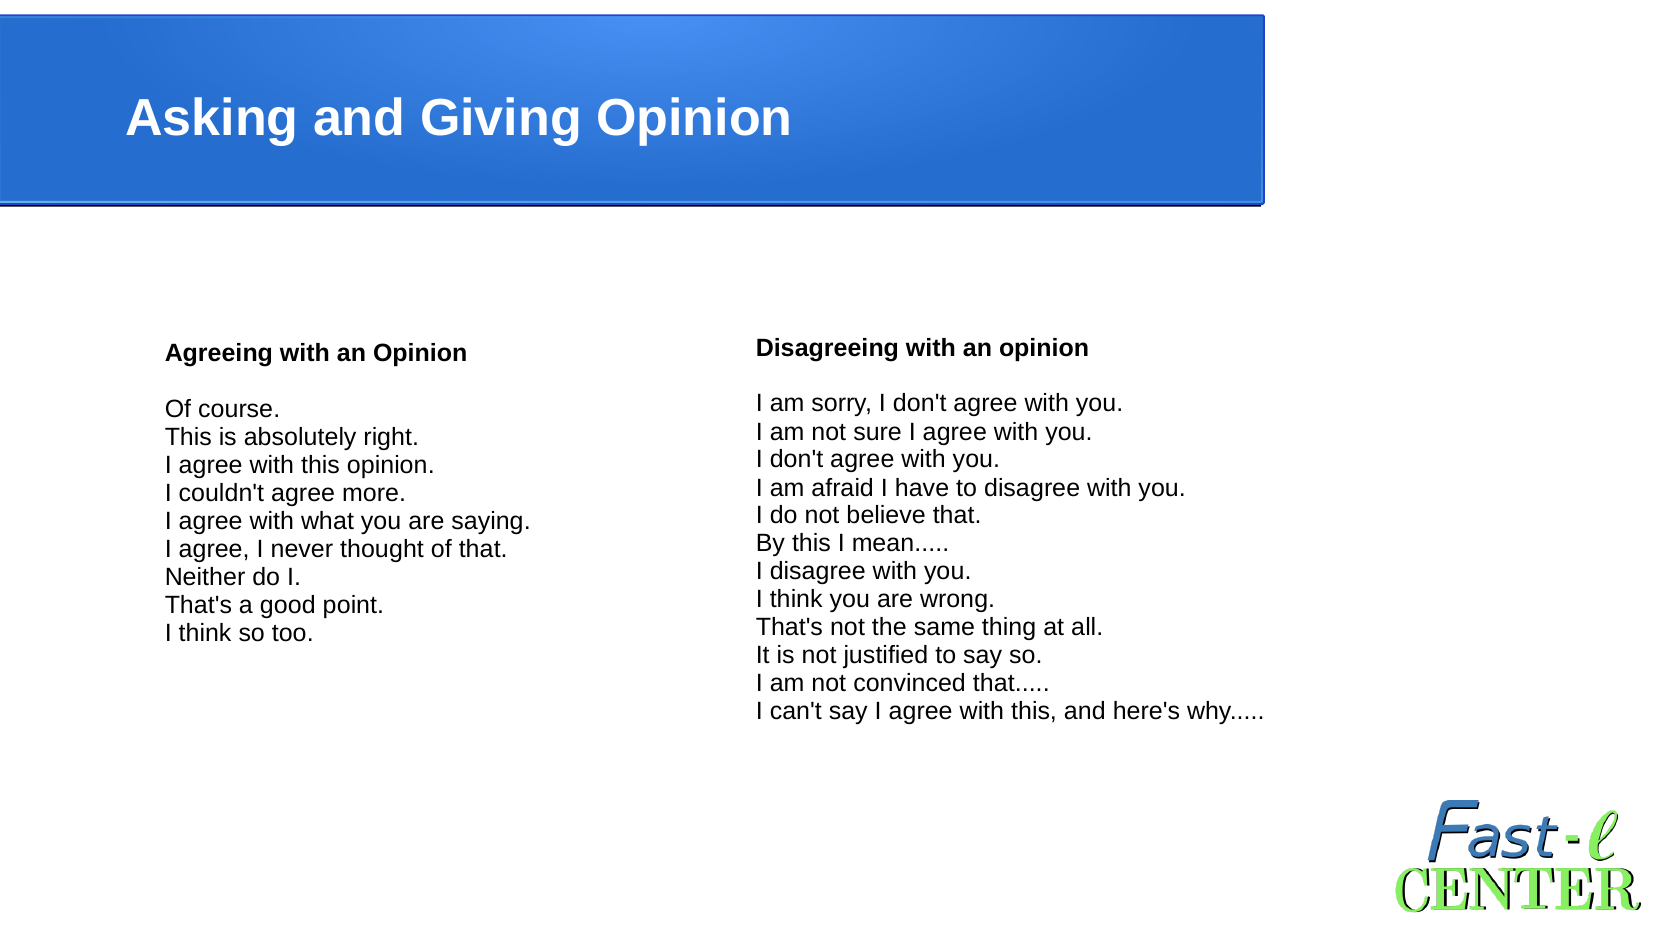

Asking and Giving Opinion
Disagreeing with an opinion
I am sorry, I don't agree with you.
I am not sure I agree with you.
I don't agree with you.
I am afraid I have to disagree with you.
I do not believe that.
By this I mean.....
I disagree with you.
I think you are wrong.
That's not the same thing at all.
It is not justified to say so.
I am not convinced that.....
I can't say I agree with this, and here's why.....
Agreeing with an Opinion
Of course.
This is absolutely right.
I agree with this opinion.
I couldn't agree more.
I agree with what you are saying.
I agree, I never thought of that.
Neither do I.
That's a good point.
I think so too.